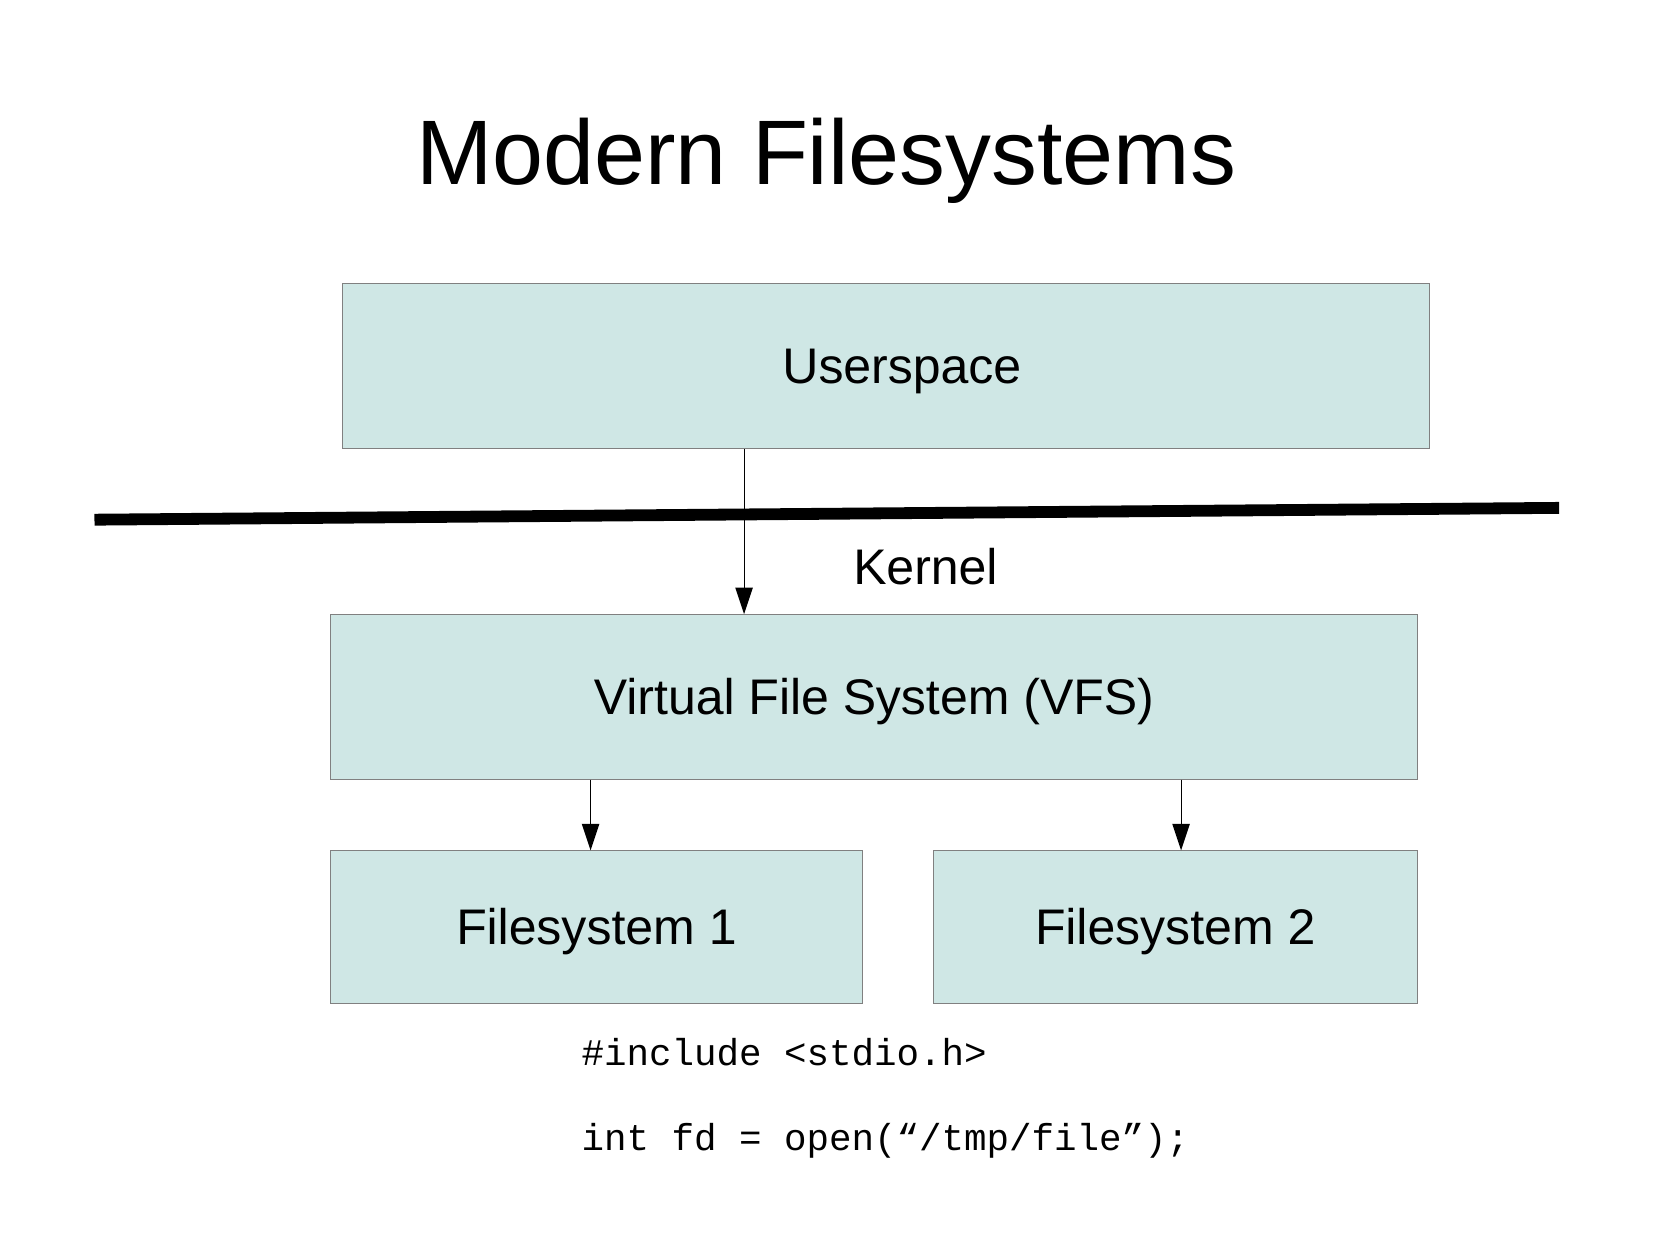

# Modern Filesystems
Userspace
Kernel
Virtual File System (VFS)
Filesystem 1
Filesystem 2
#include <stdio.h>
int fd = open(“/tmp/file”);